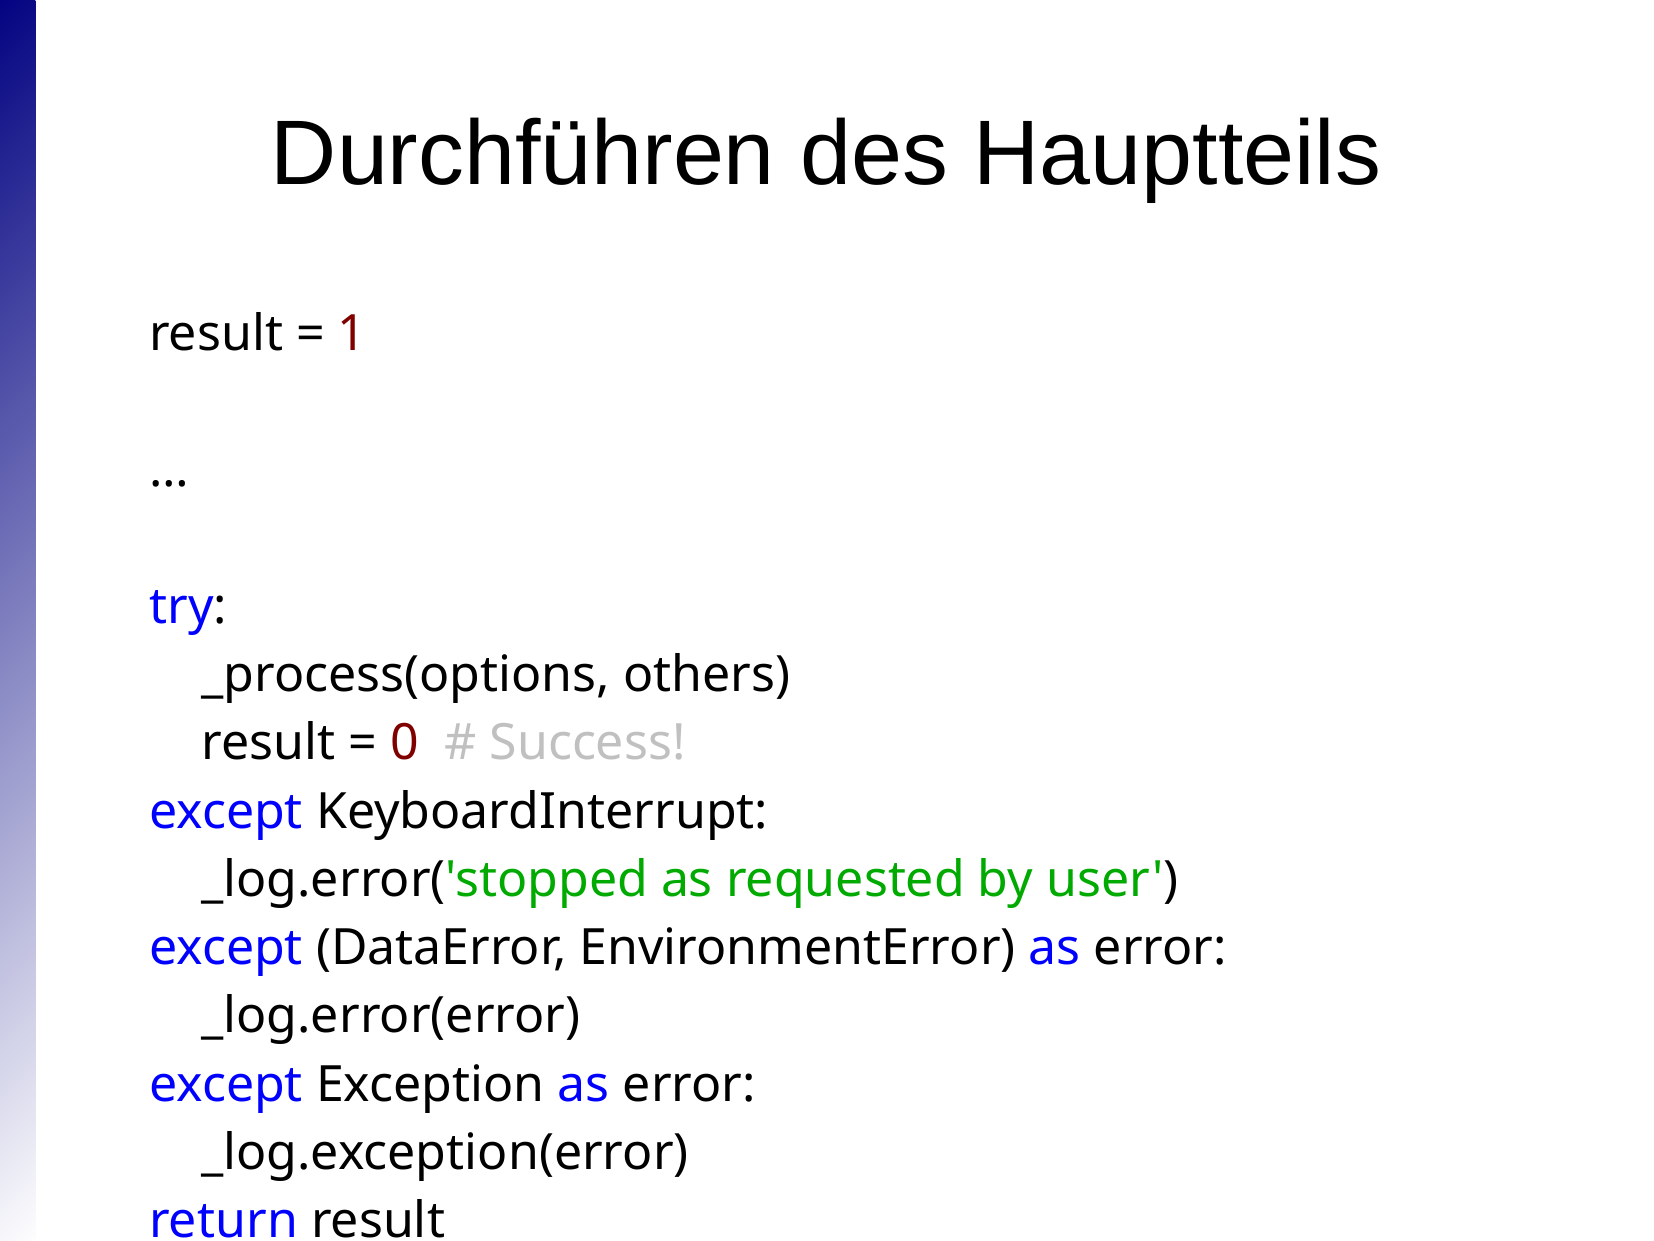

# Durchführen des Hauptteils
 result = 1
 …
 try:
 _process(options, others)
 result = 0 # Success!
 except KeyboardInterrupt:
 _log.error('stopped as requested by user')
 except (DataError, EnvironmentError) as error:
 _log.error(error)
 except Exception as error:
 _log.exception(error)
 return result